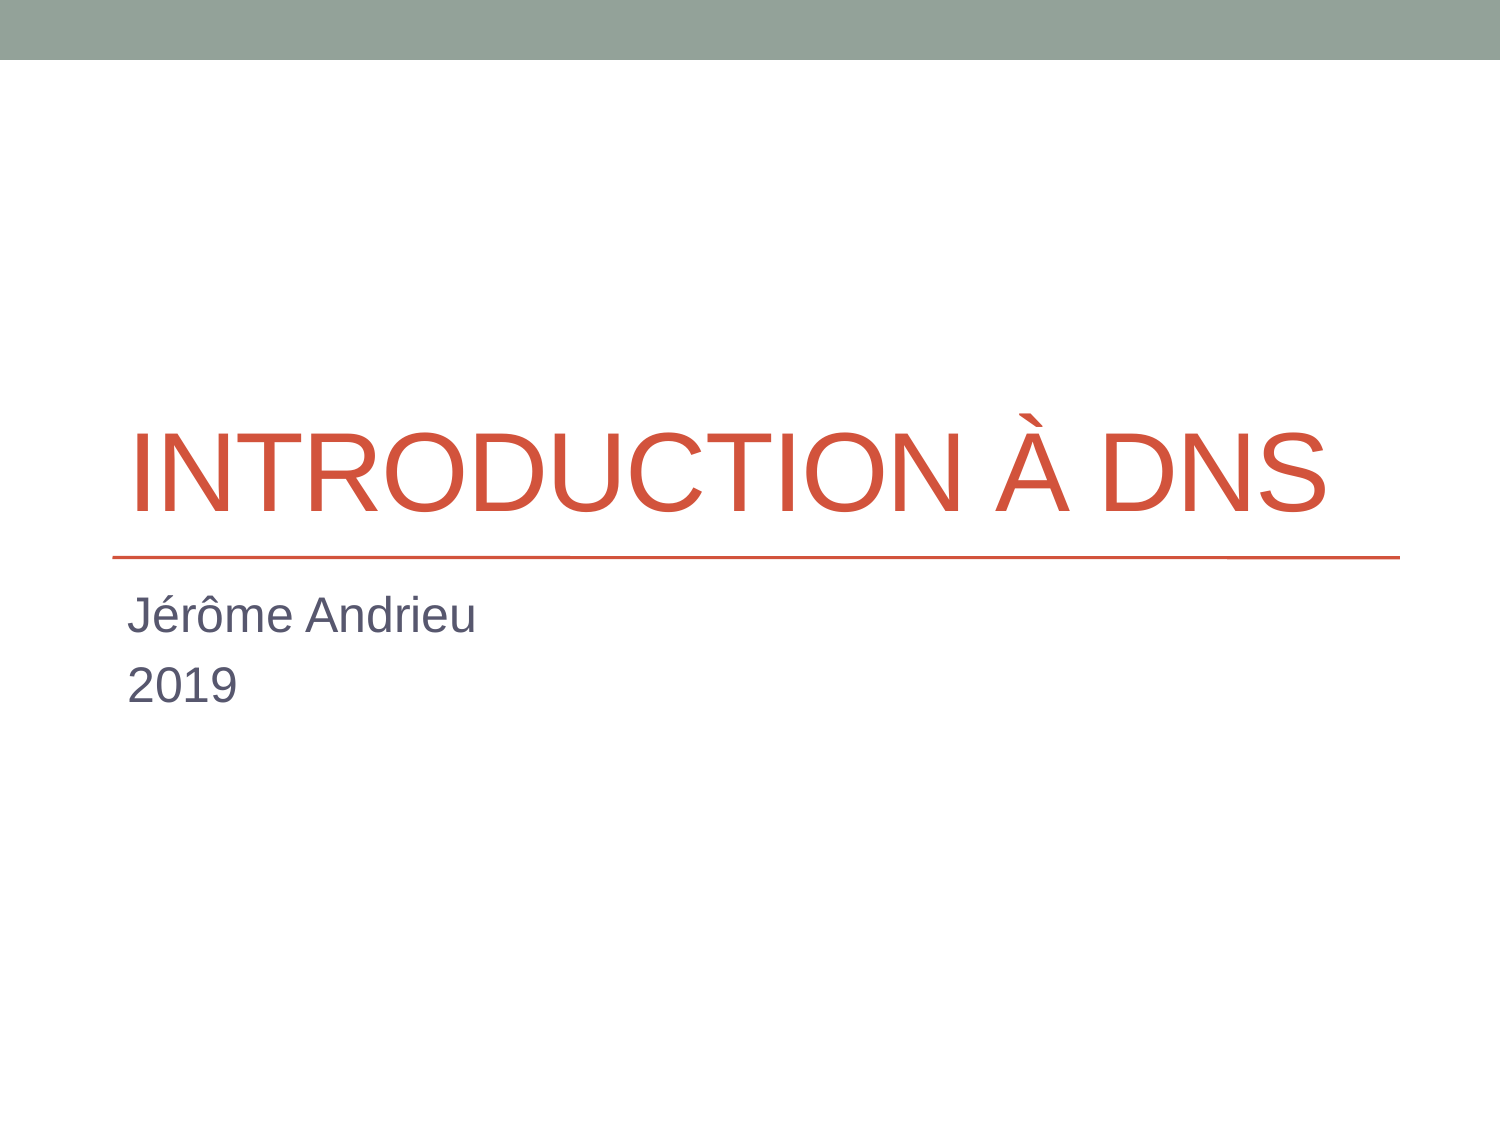

# Introduction à DNS
Jérôme Andrieu
2019